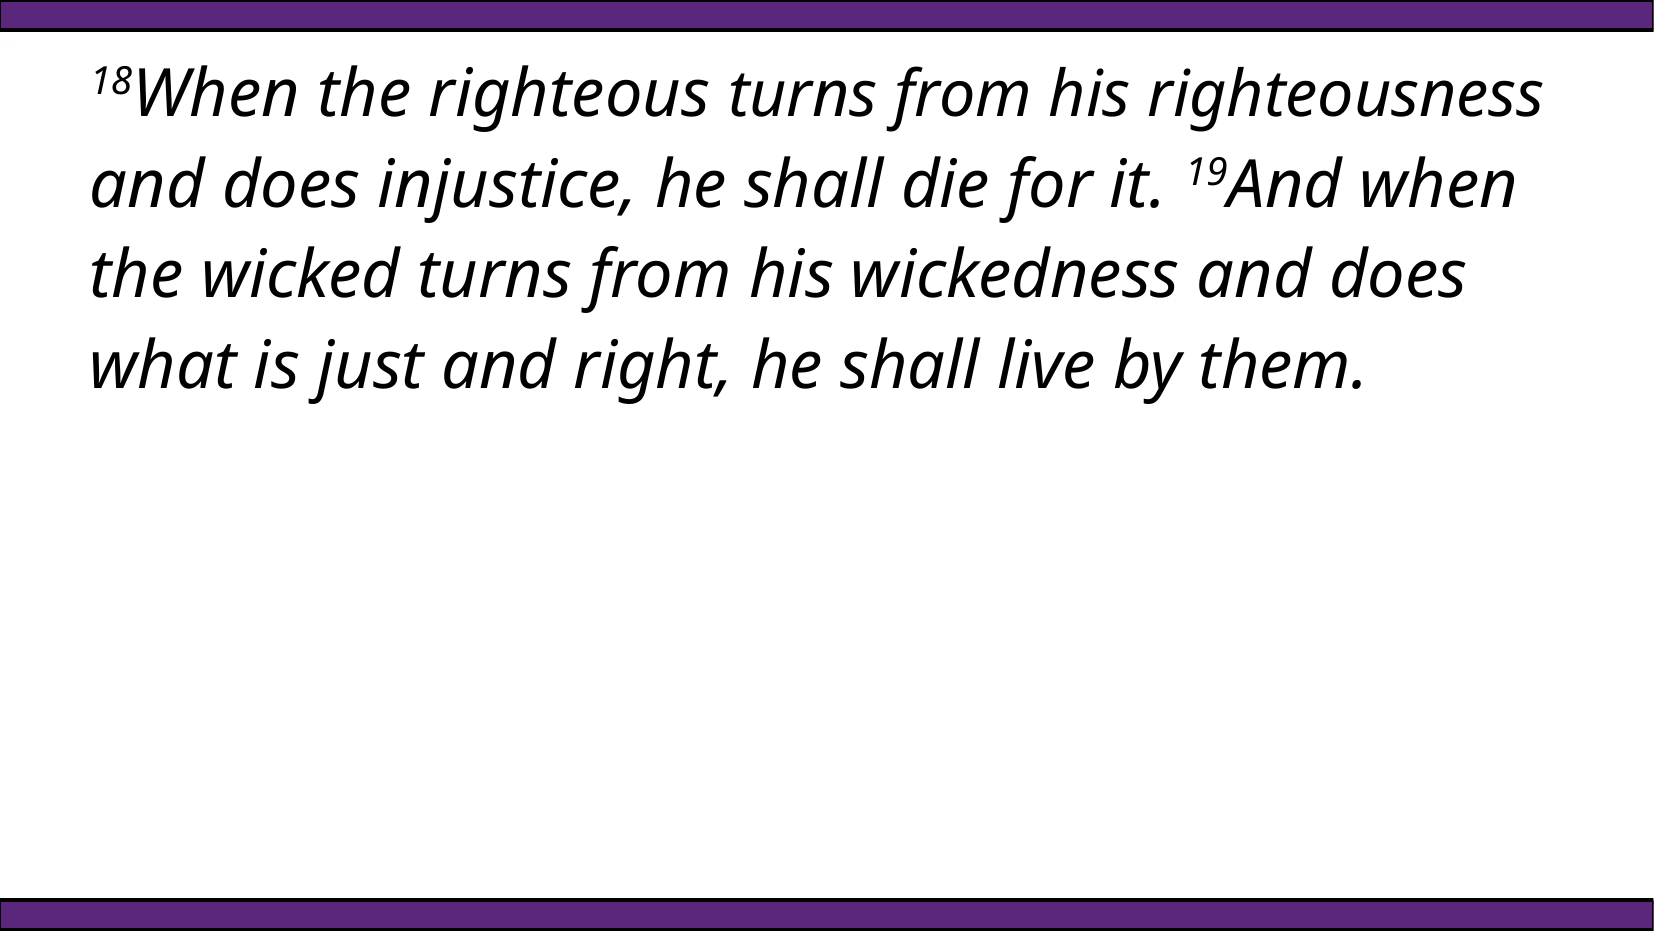

18When the righteous turns from his righteousness and does injustice, he shall die for it. 19And when the wicked turns from his wickedness and does what is just and right, he shall live by them.